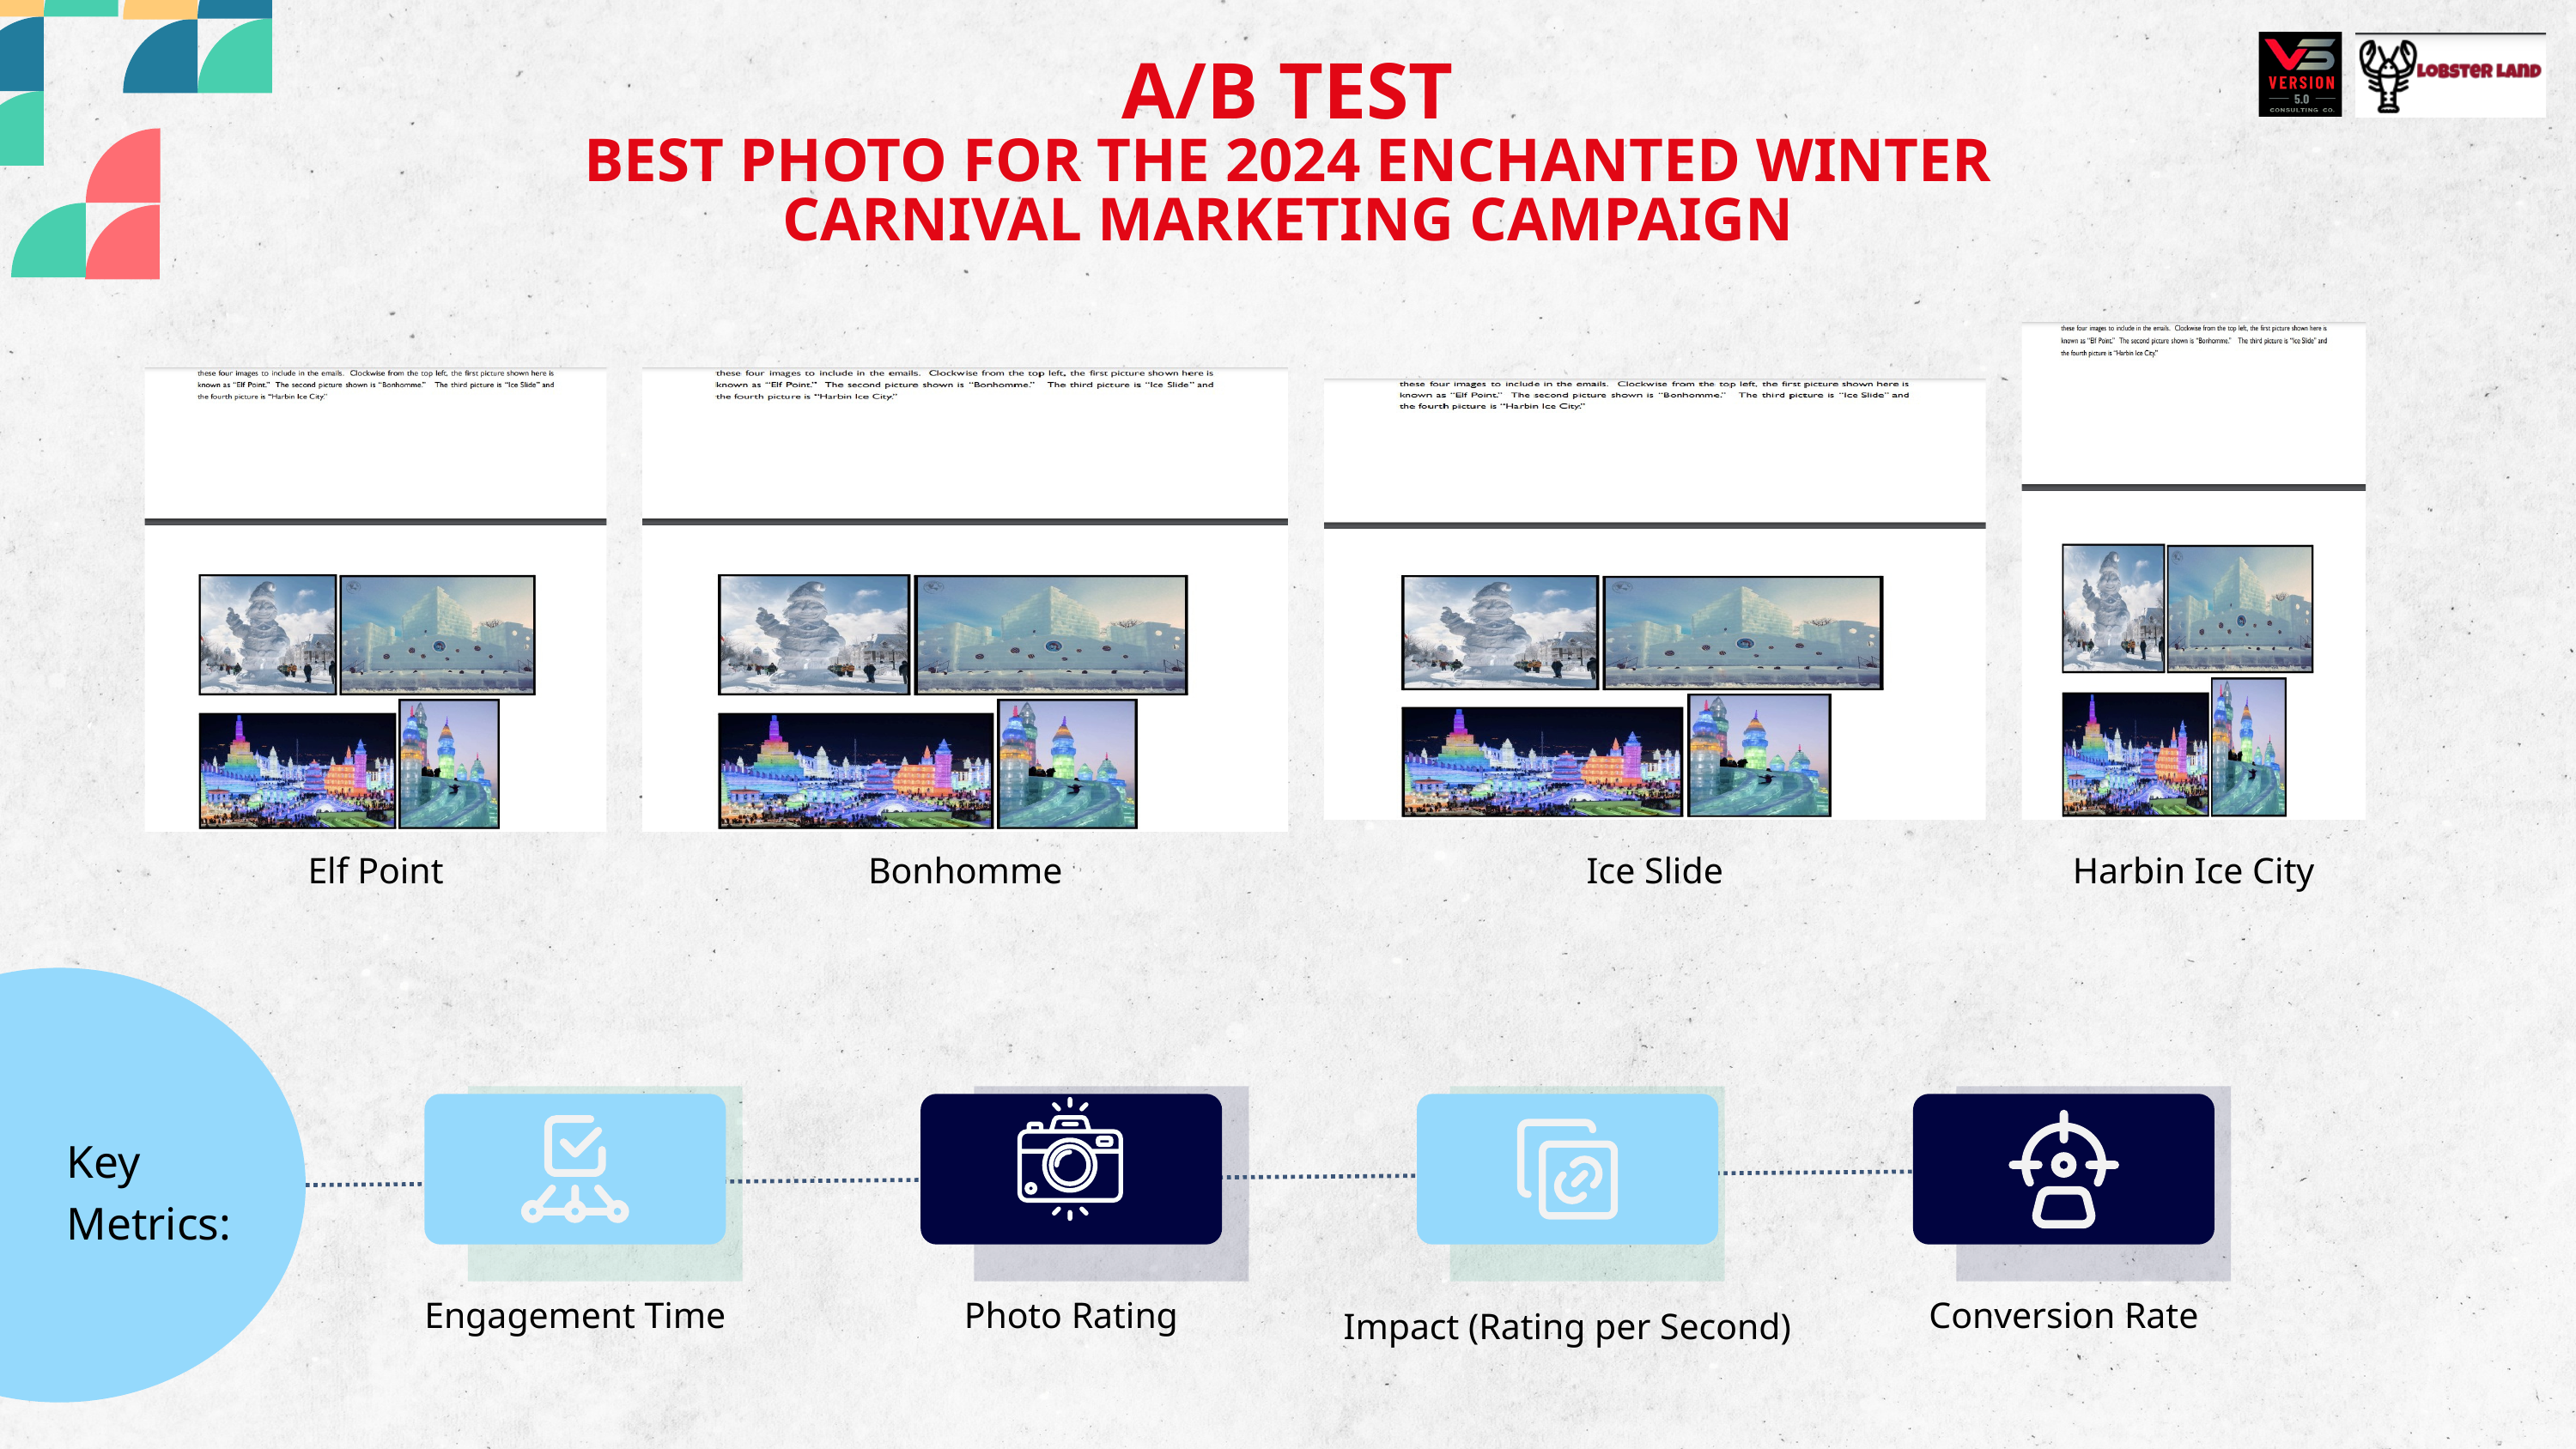

A/B TEST
BEST PHOTO FOR THE 2024 ENCHANTED WINTER CARNIVAL MARKETING CAMPAIGN
Elf Point
Bonhomme
Ice Slide
Harbin Ice City
Key Metrics:
Engagement Time
Photo Rating
Conversion Rate
Impact (Rating per Second)